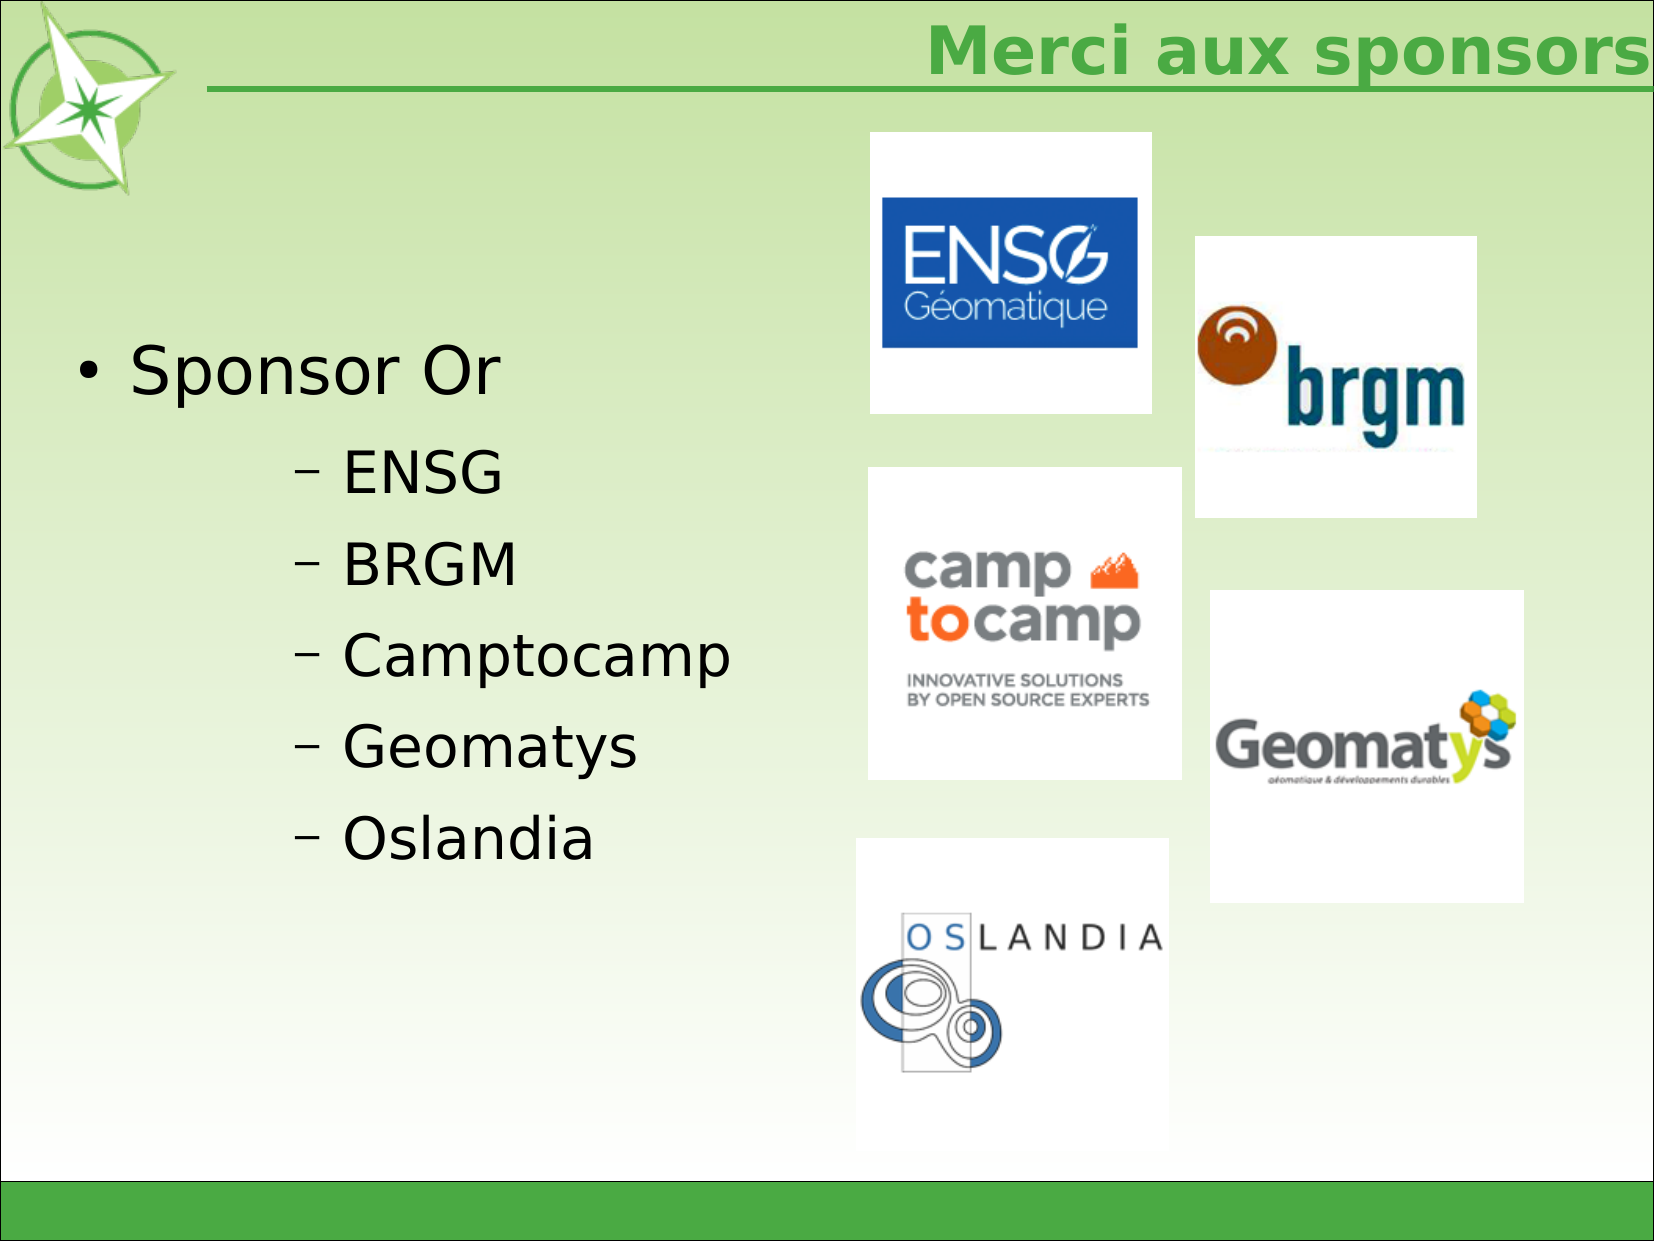

# Merci aux sponsors
Sponsor Or
ENSG
BRGM
Camptocamp
Geomatys
Oslandia